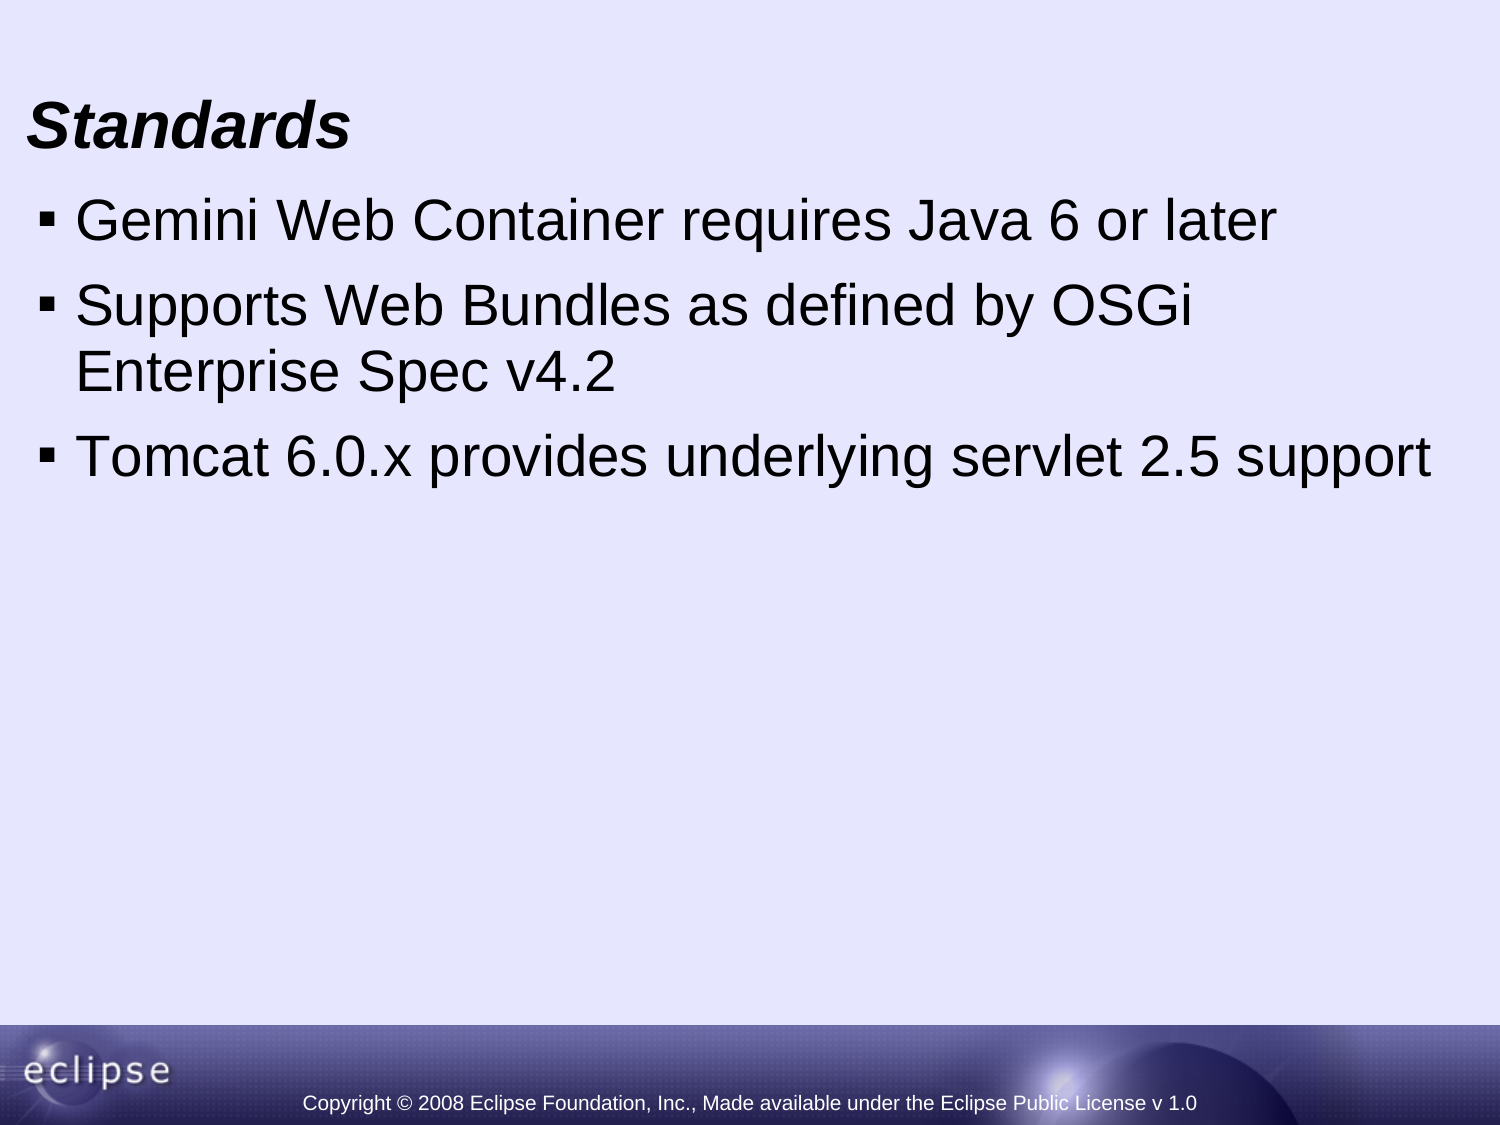

# Standards
Gemini Web Container requires Java 6 or later
Supports Web Bundles as defined by OSGi Enterprise Spec v4.2
Tomcat 6.0.x provides underlying servlet 2.5 support